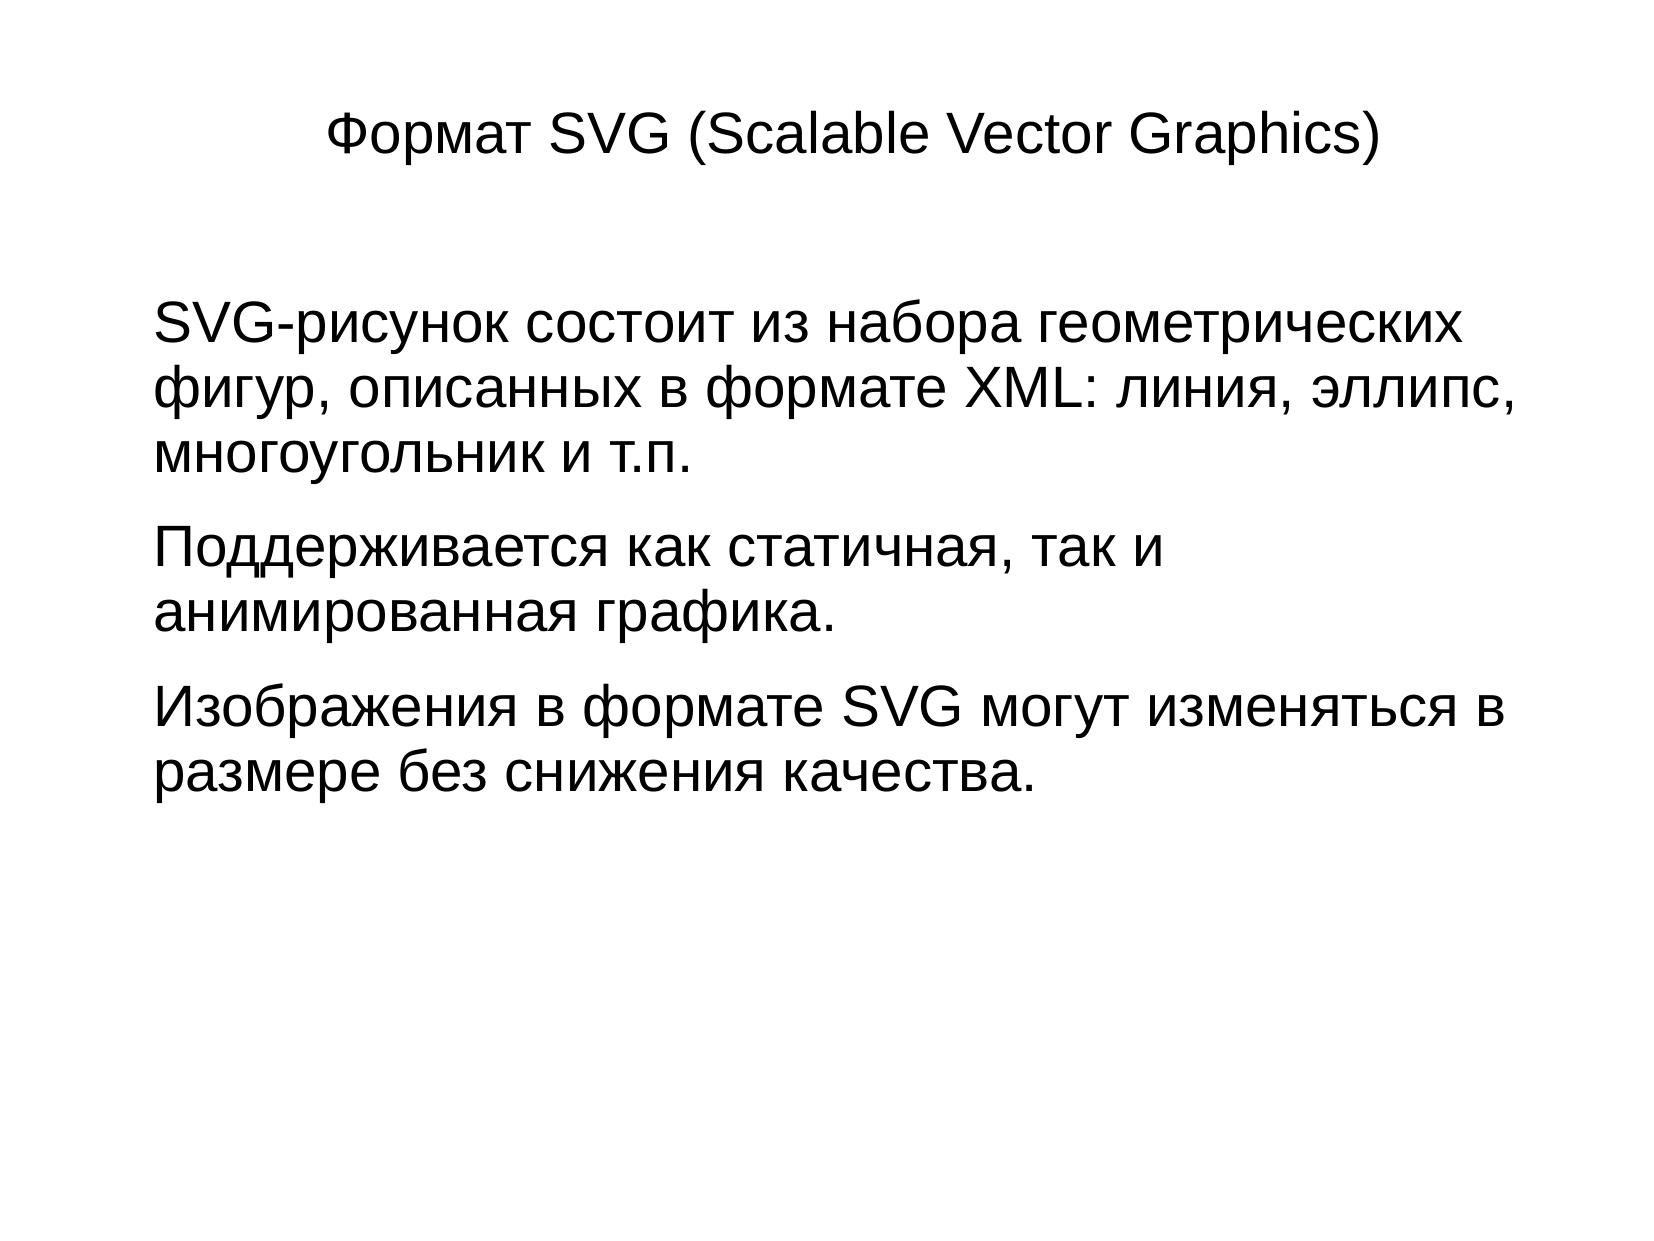

# Формат SVG (Scalable Vector Graphics)
SVG-рисунок состоит из набора геометрических фигур, описанных в формате XML: линия, эллипс, многоугольник и т.п.
Поддерживается как статичная, так и анимированная графика.
Изображения в формате SVG могут изменяться в размере без снижения качества.